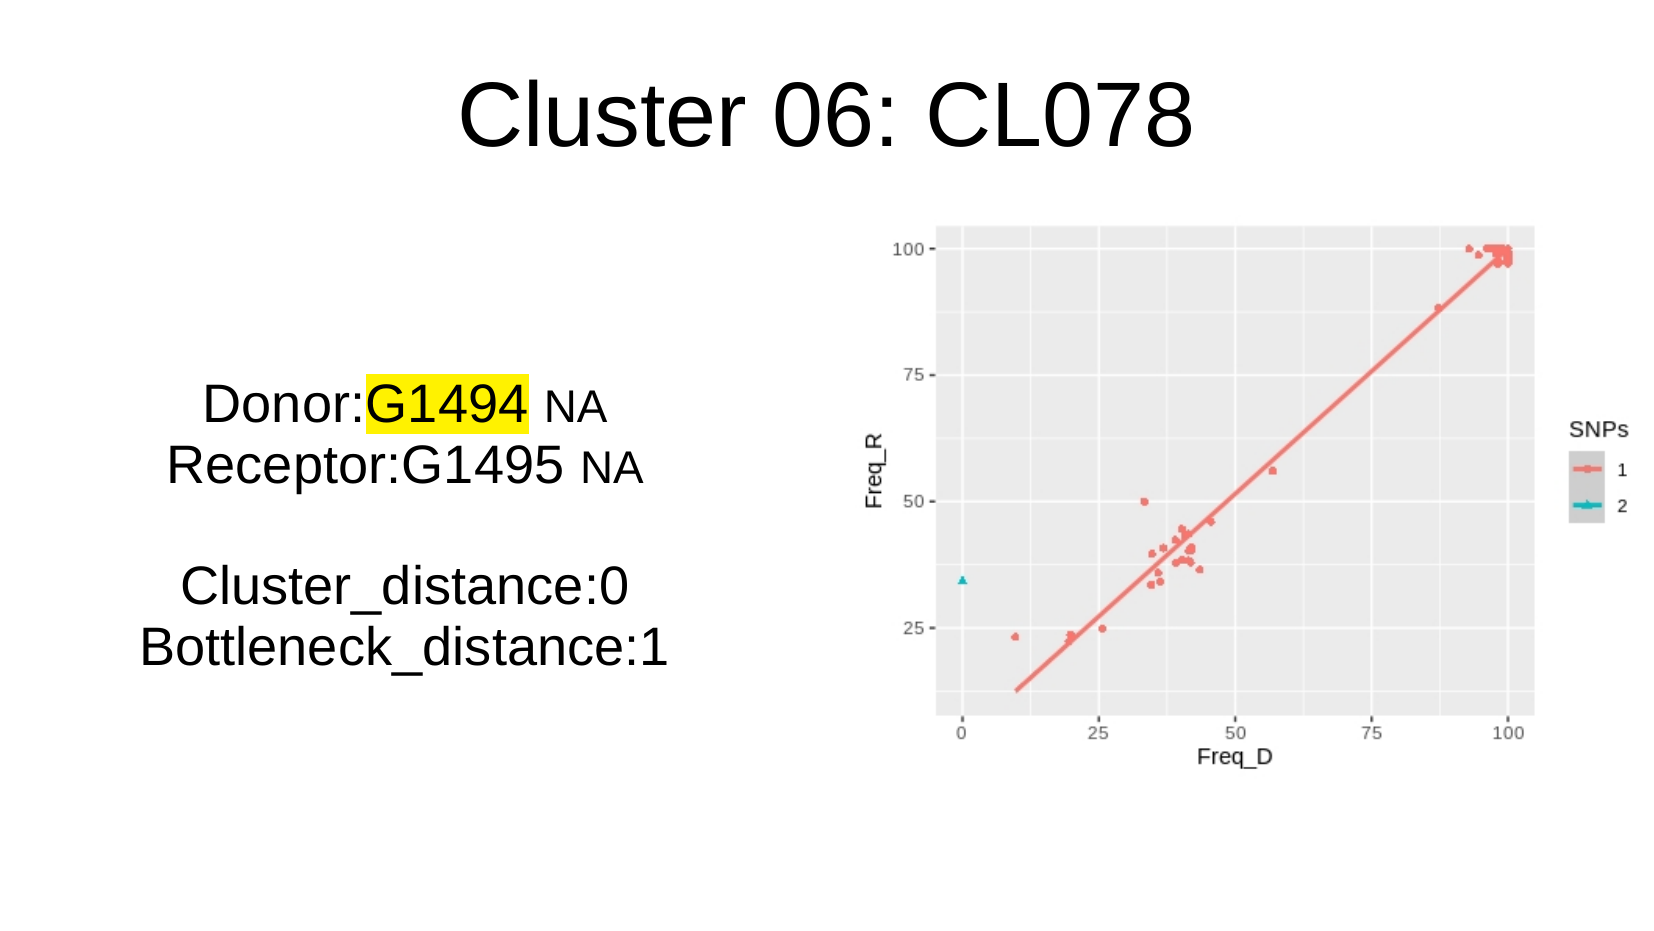

# Cluster 06: CL078
Donor:G1494 NA
Receptor:G1495 NA
Cluster_distance:0
Bottleneck_distance:1